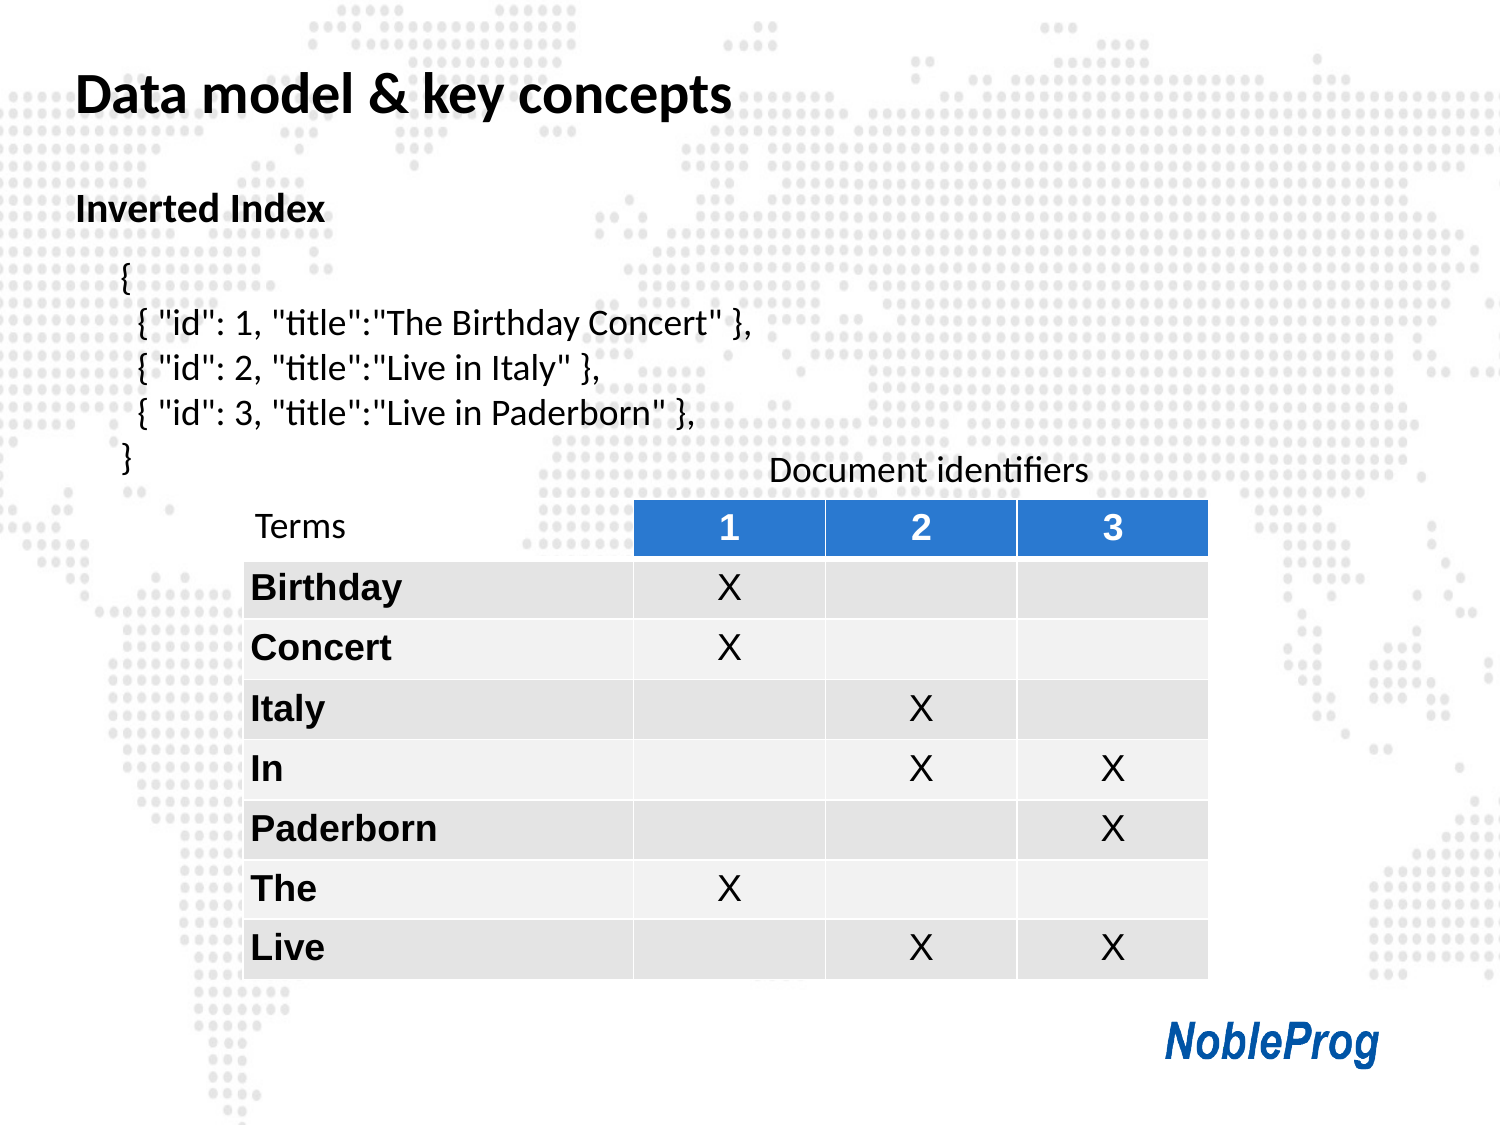

Data model & key concepts
Inverted Index
{
 { "id": 1, "title":"The Birthday Concert" },
 { "id": 2, "title":"Live in Italy" },
 { "id": 3, "title":"Live in Paderborn" },
}
Document identifiers
Terms
| e | 1 | 2 | 3 |
| --- | --- | --- | --- |
| Birthday | X | | |
| Concert | X | | |
| Italy | | X | |
| In | | X | X |
| Paderborn | | | X |
| The | X | | |
| Live | | X | X |